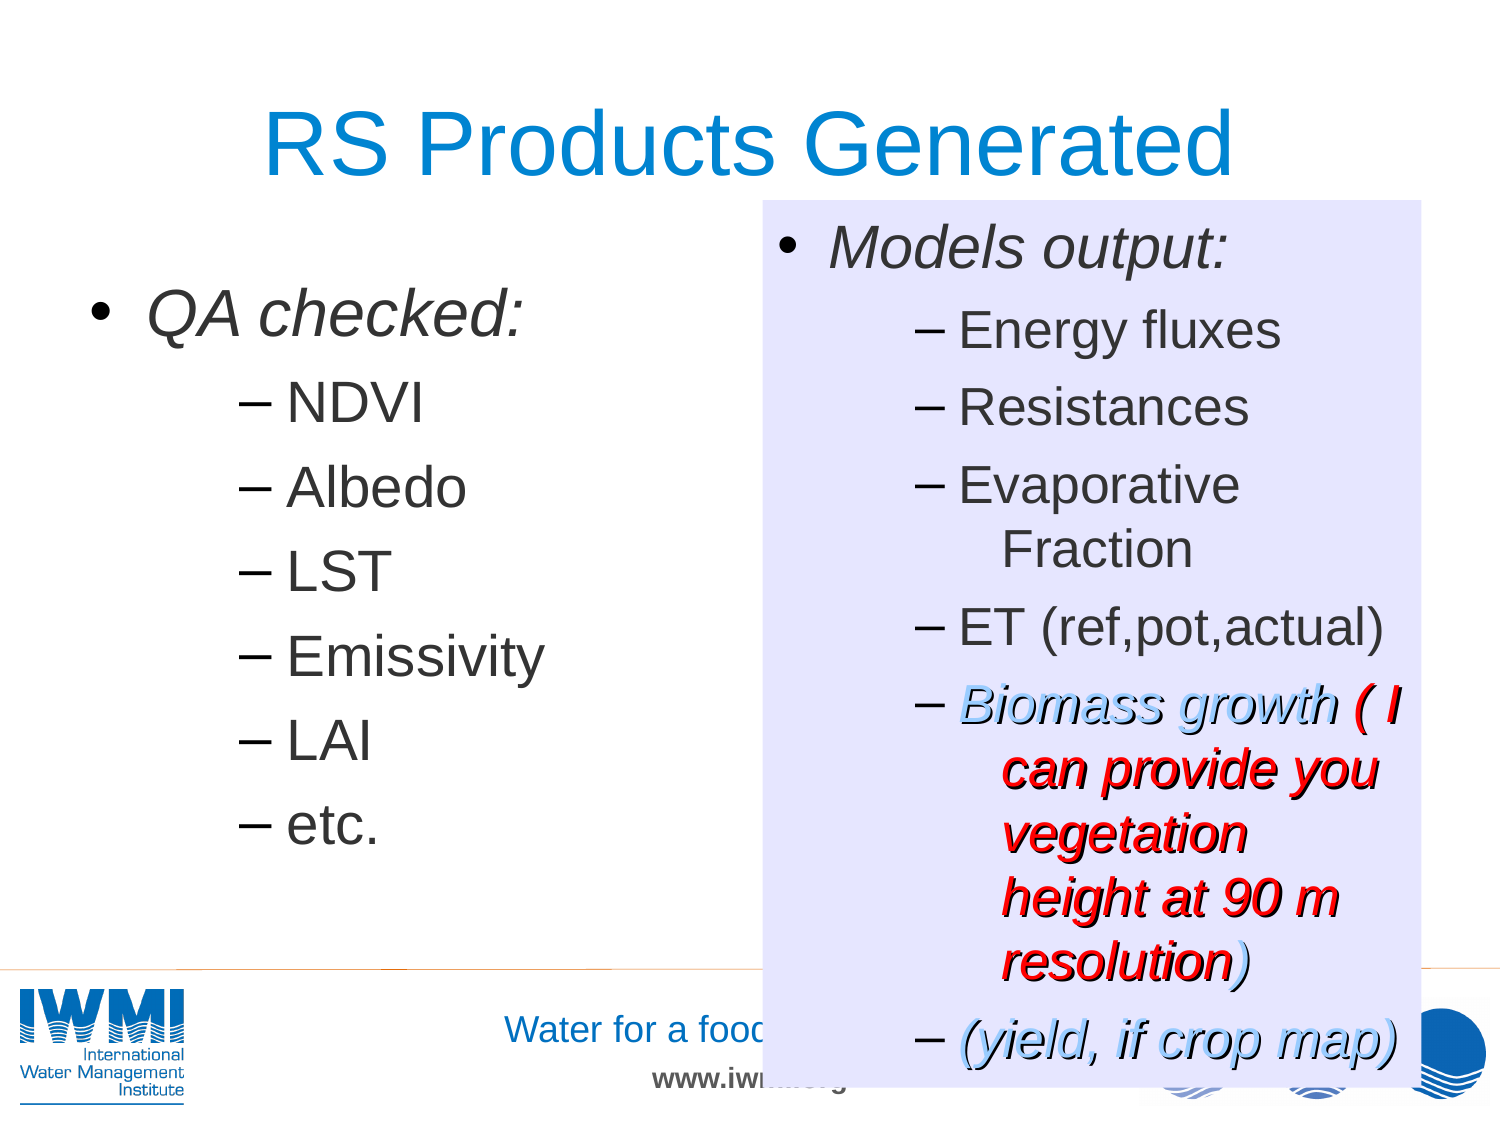

# RS Products Generated
Models output:
Energy fluxes
Resistances
Evaporative Fraction
ET (ref,pot,actual)
Biomass growth ( I can provide you vegetation height at 90 m resolution)
(yield, if crop map)
QA checked:
NDVI
Albedo
LST
Emissivity
LAI
etc.